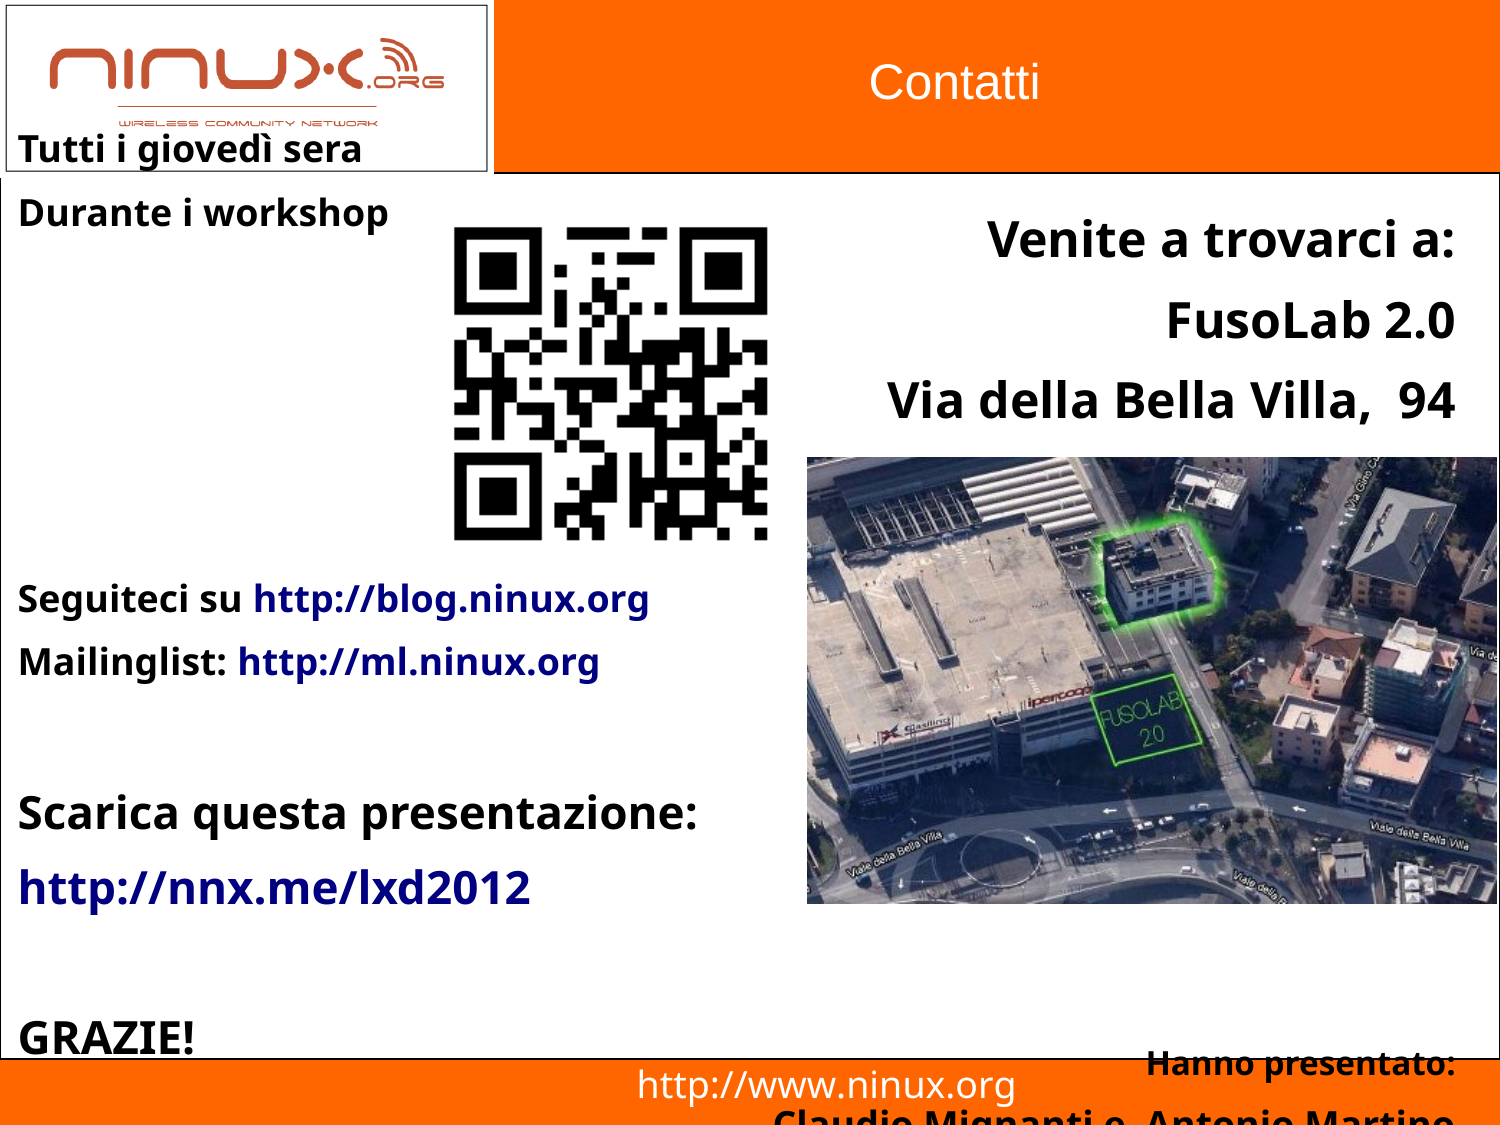

# Contatti
Tutti i giovedì sera
Durante i workshop
Seguiteci su http://blog.ninux.org
Mailinglist: http://ml.ninux.org
Scarica questa presentazione:
http://nnx.me/lxd2012
GRAZIE!
Venite a trovarci a:
FusoLab 2.0
Via della Bella Villa, 94
Roma
Hanno presentato:
Claudio Mignanti e Antonio Martino
http://www.ninux.org